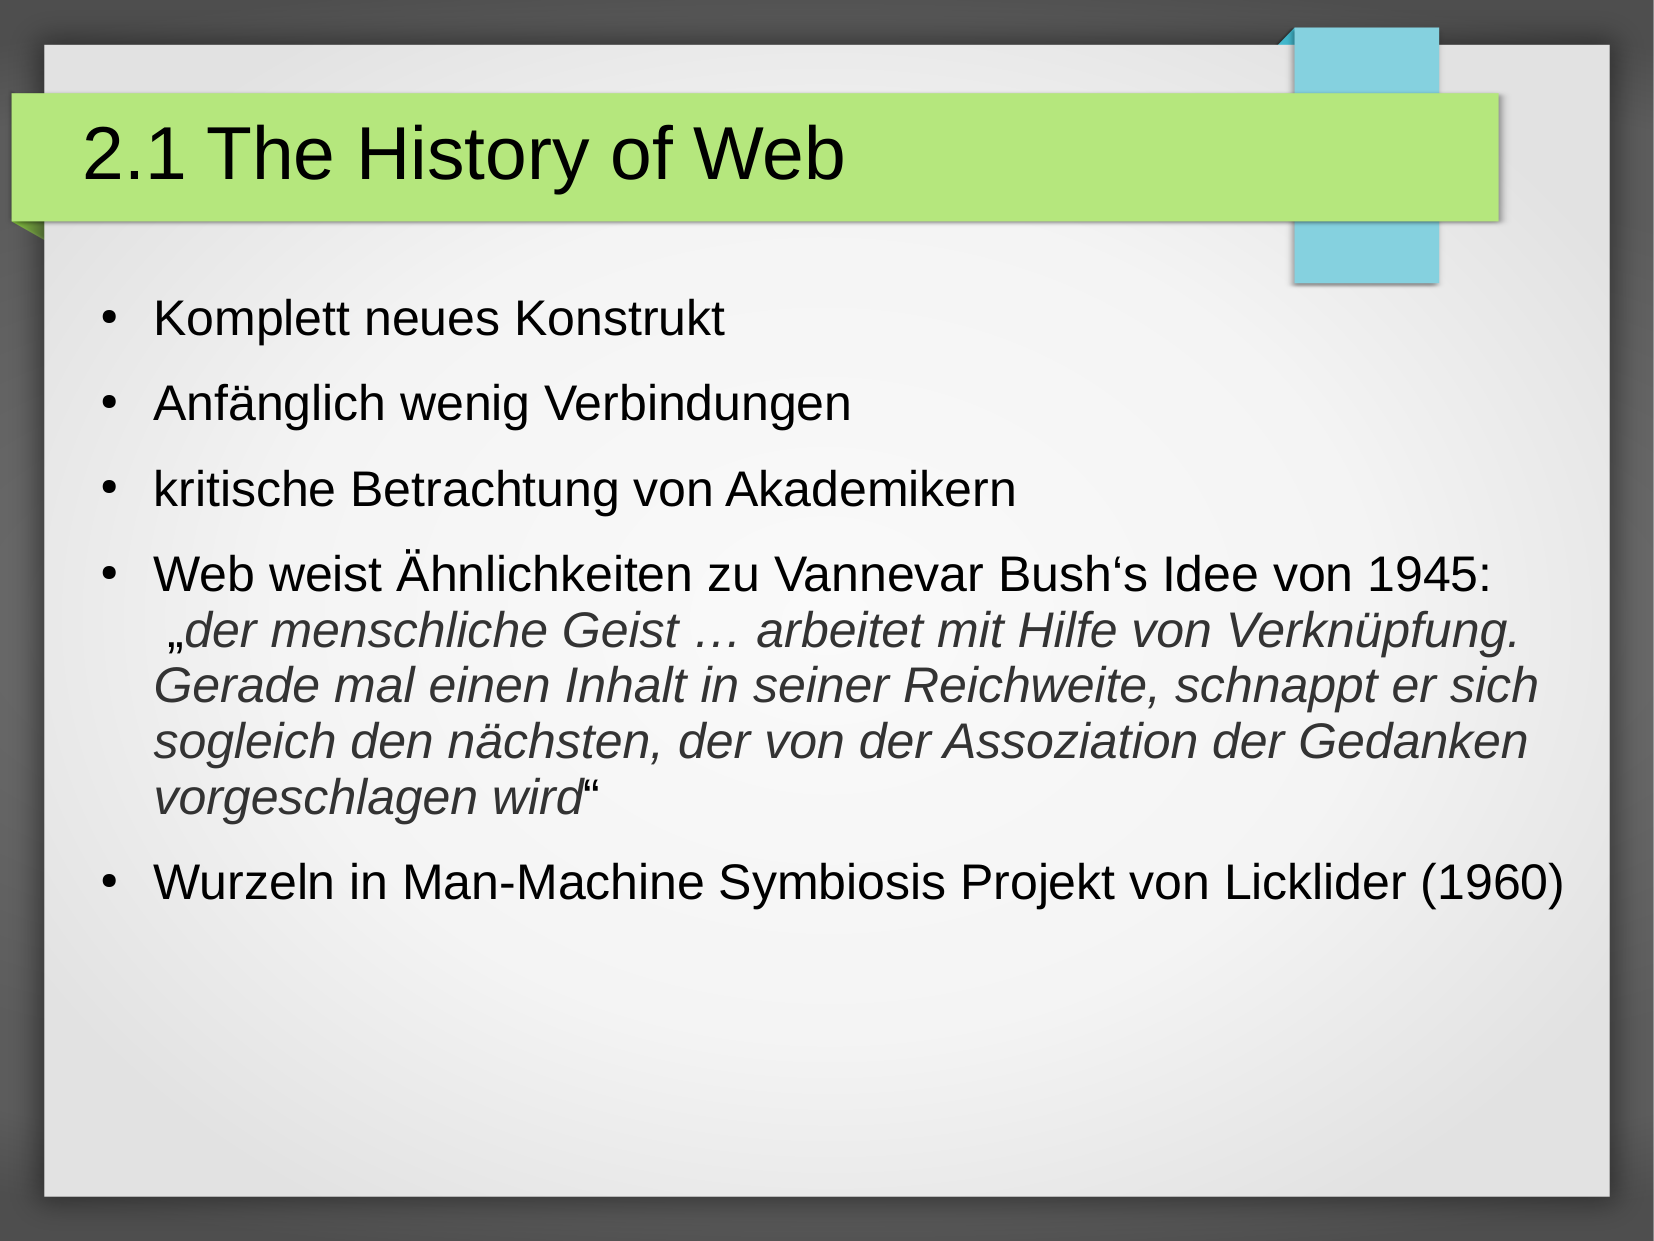

# 2.1 The History of Web
Komplett neues Konstrukt
Anfänglich wenig Verbindungen
kritische Betrachtung von Akademikern
Web weist Ähnlichkeiten zu Vannevar Bush‘s Idee von 1945:
 „der menschliche Geist … arbeitet mit Hilfe von Verknüpfung. Gerade mal einen Inhalt in seiner Reichweite, schnappt er sich sogleich den nächsten, der von der Assoziation der Gedanken vorgeschlagen wird“
Wurzeln in Man-Machine Symbiosis Projekt von Licklider (1960)